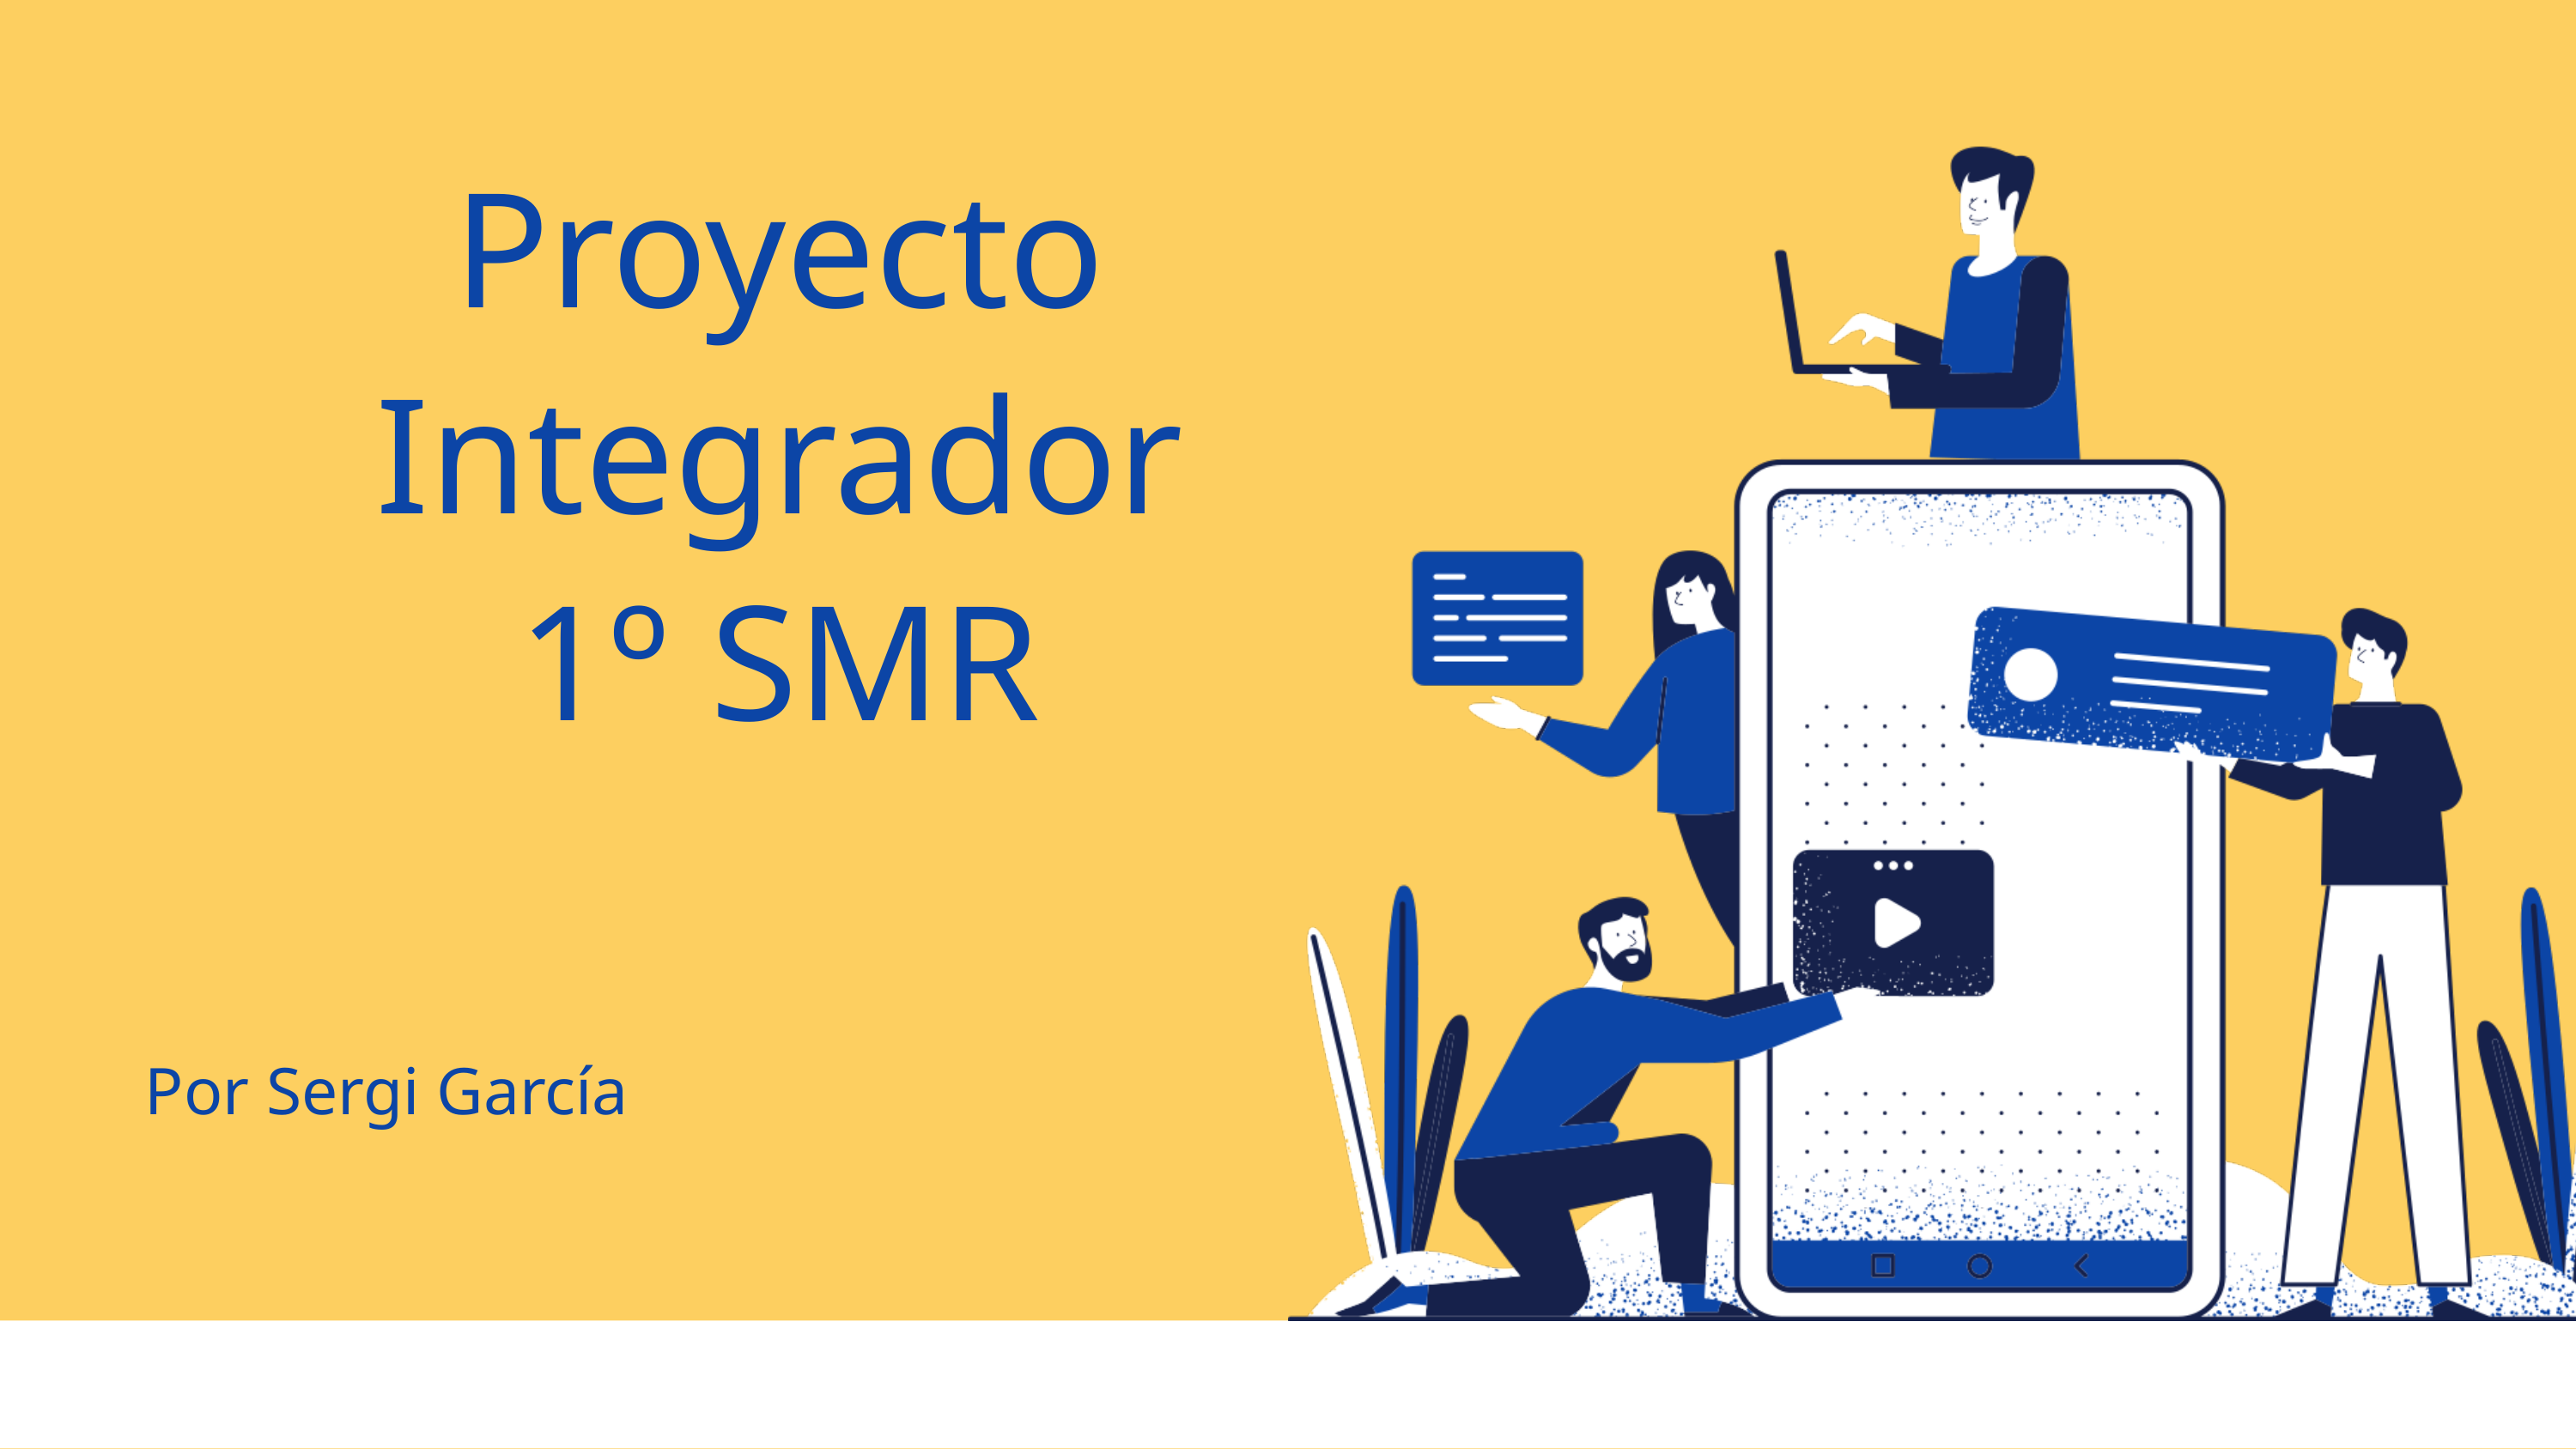

Proyecto Integrador
1º SMR
Por Sergi García